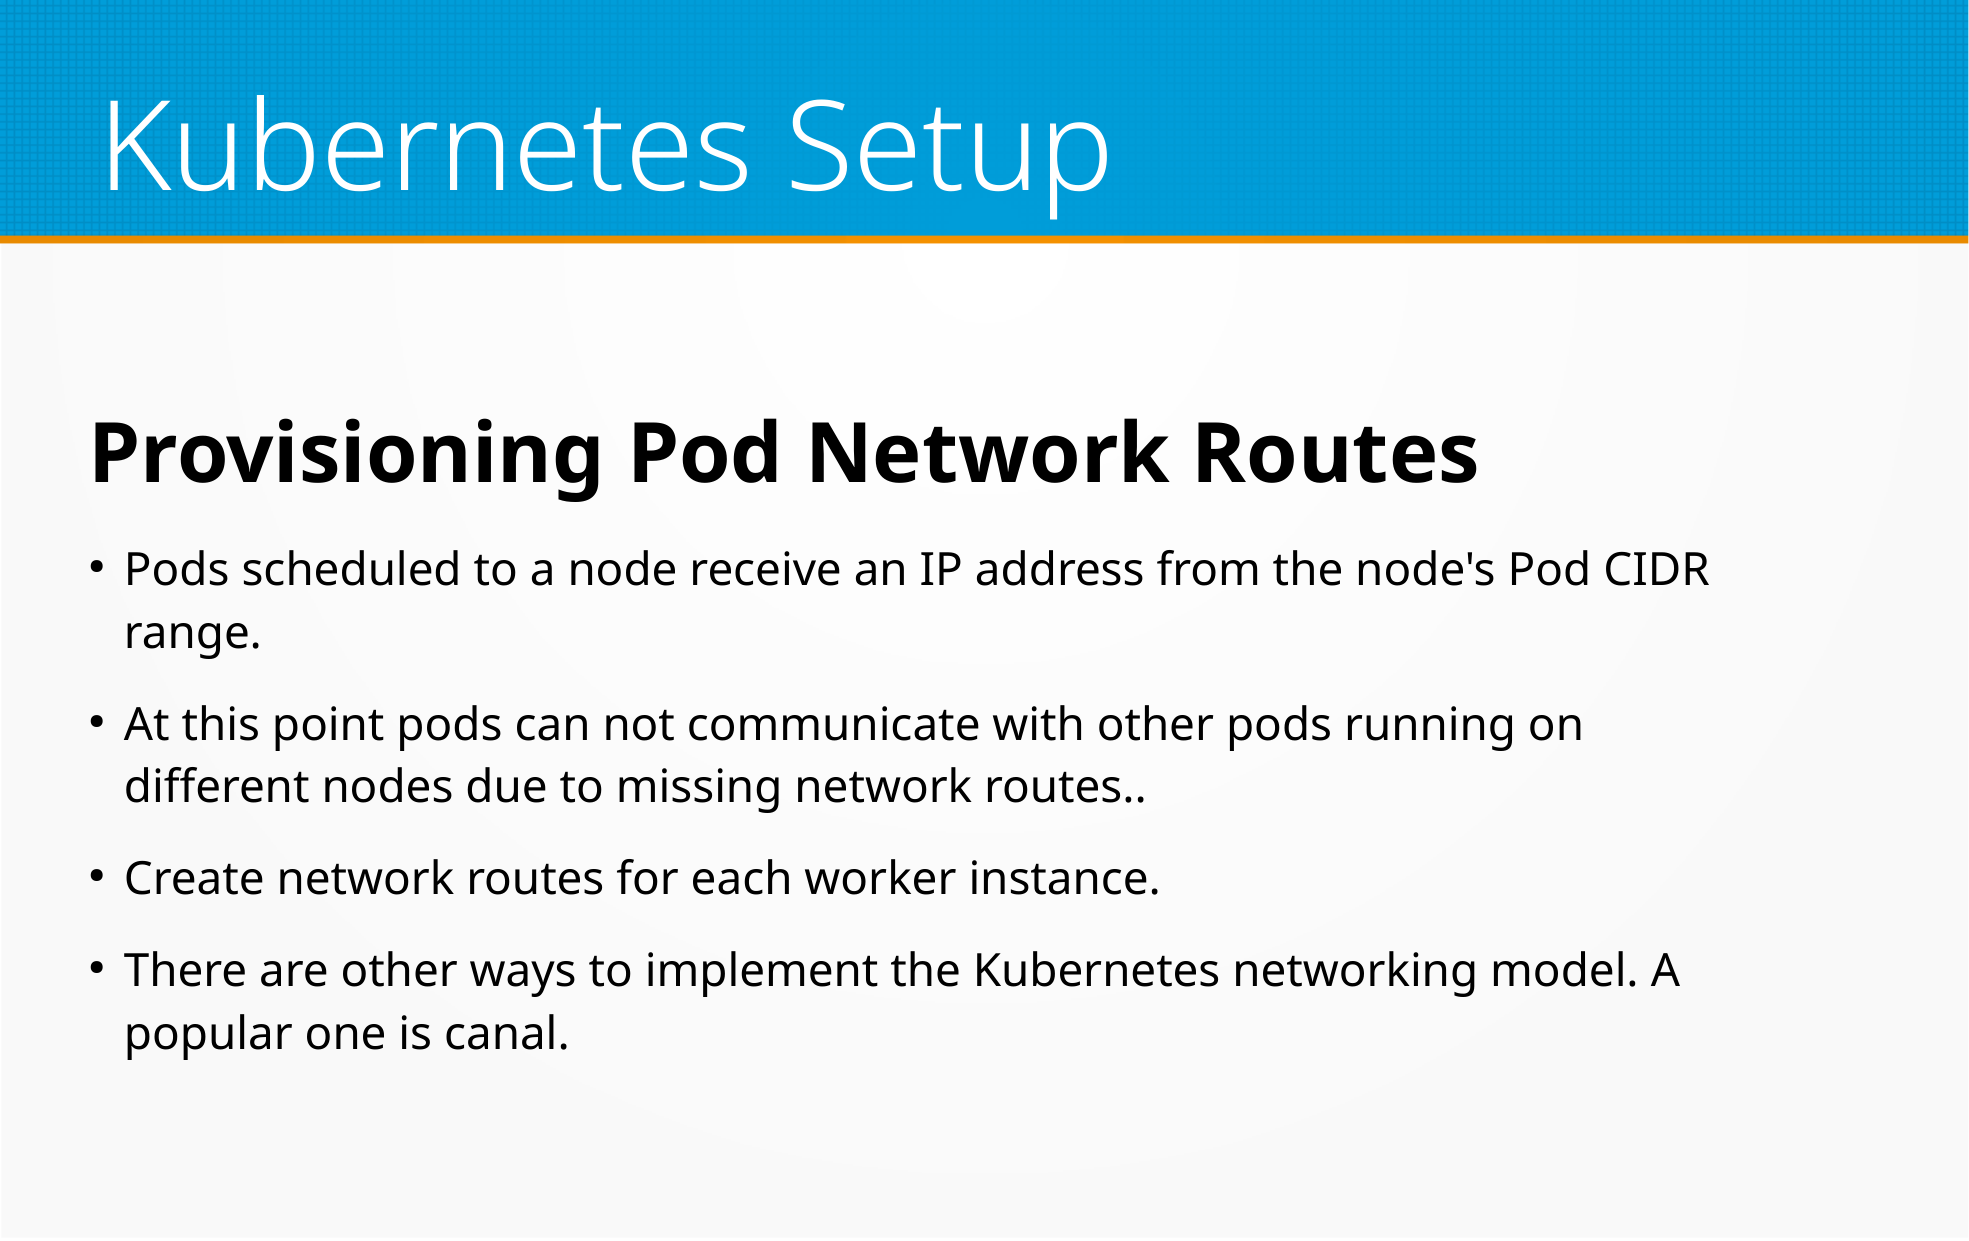

# Kubernetes Setup
Provisioning Pod Network Routes
Pods scheduled to a node receive an IP address from the node's Pod CIDR range.
At this point pods can not communicate with other pods running on different nodes due to missing network routes..
Create network routes for each worker instance.
There are other ways to implement the Kubernetes networking model. A popular one is canal.